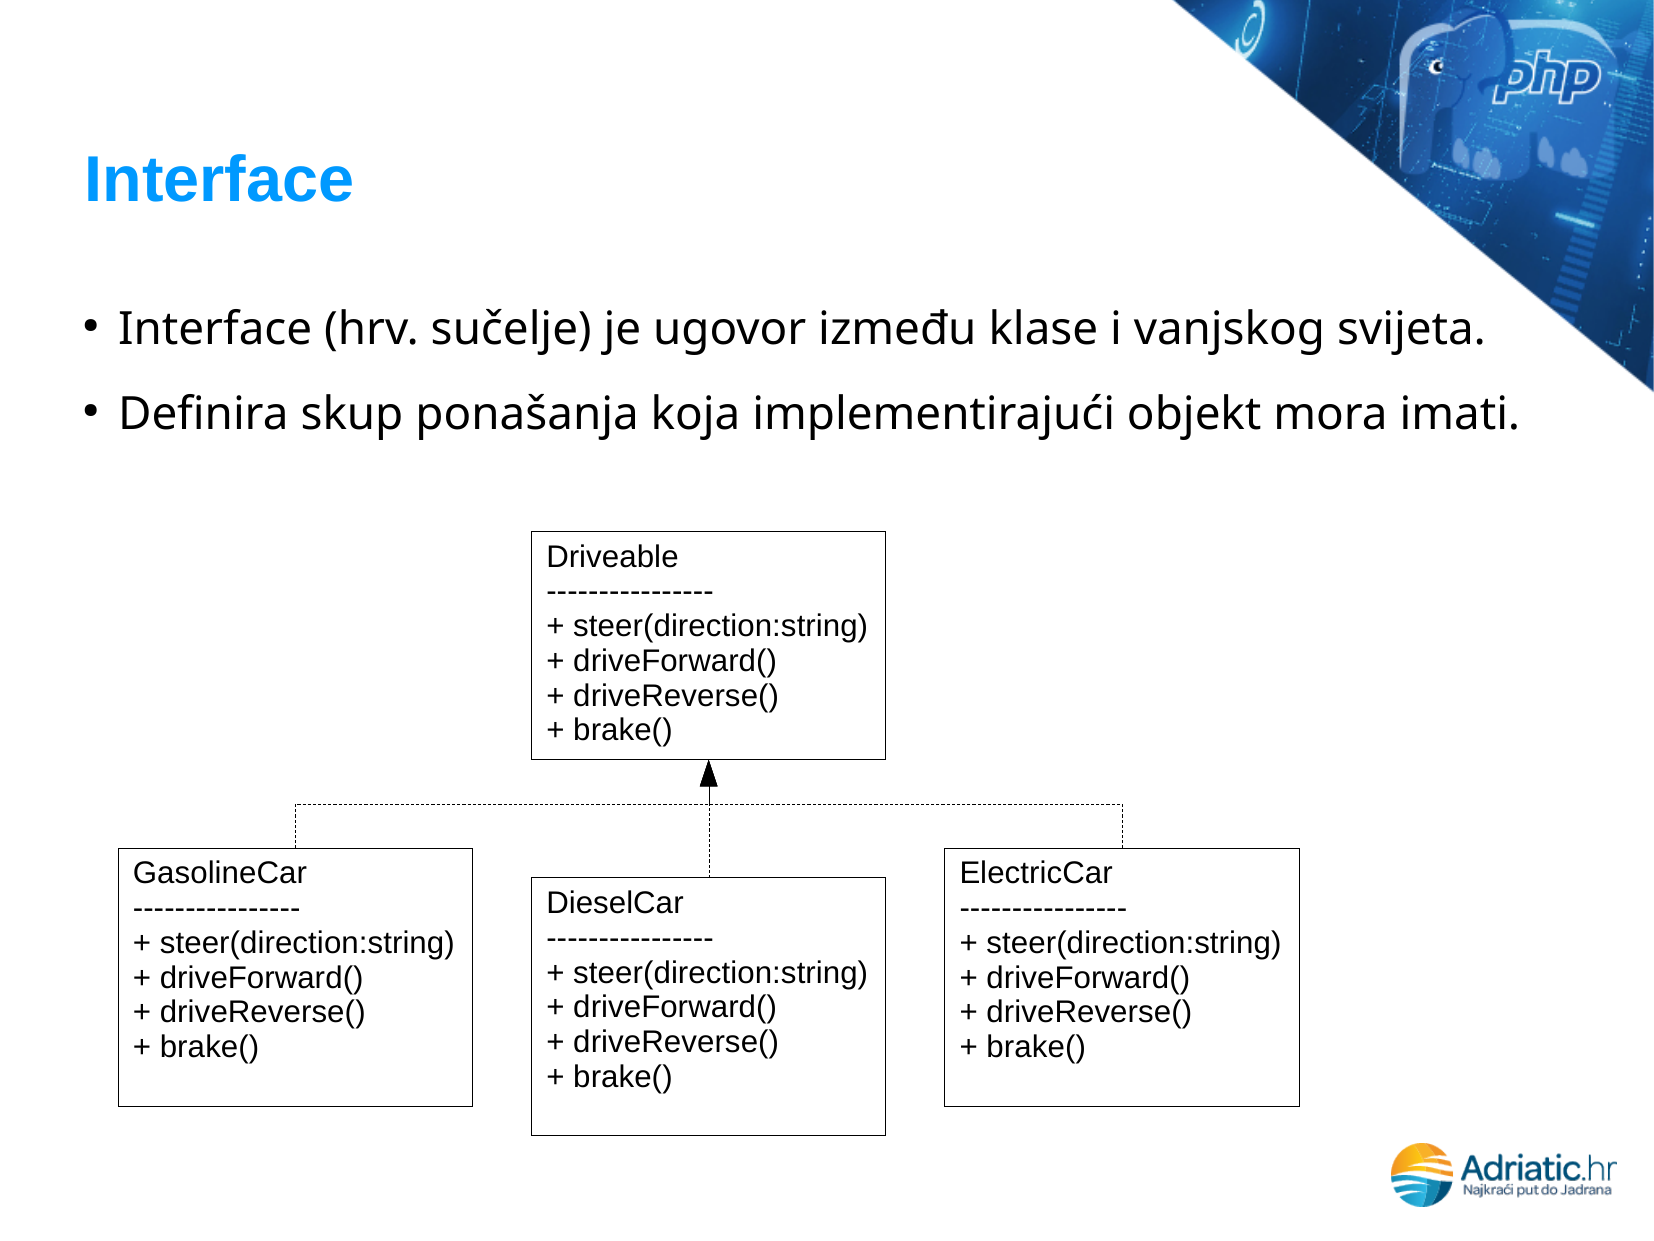

# Interface
Interface (hrv. sučelje) je ugovor između klase i vanjskog svijeta.
Definira skup ponašanja koja implementirajući objekt mora imati.
Driveable
----------------
+ steer(direction:string)
+ driveForward()
+ driveReverse()
+ brake()
GasolineCar
----------------
+ steer(direction:string)
+ driveForward()
+ driveReverse()
+ brake()
ElectricCar
----------------
+ steer(direction:string)
+ driveForward()
+ driveReverse()
+ brake()
DieselCar
----------------
+ steer(direction:string)
+ driveForward()
+ driveReverse()
+ brake()